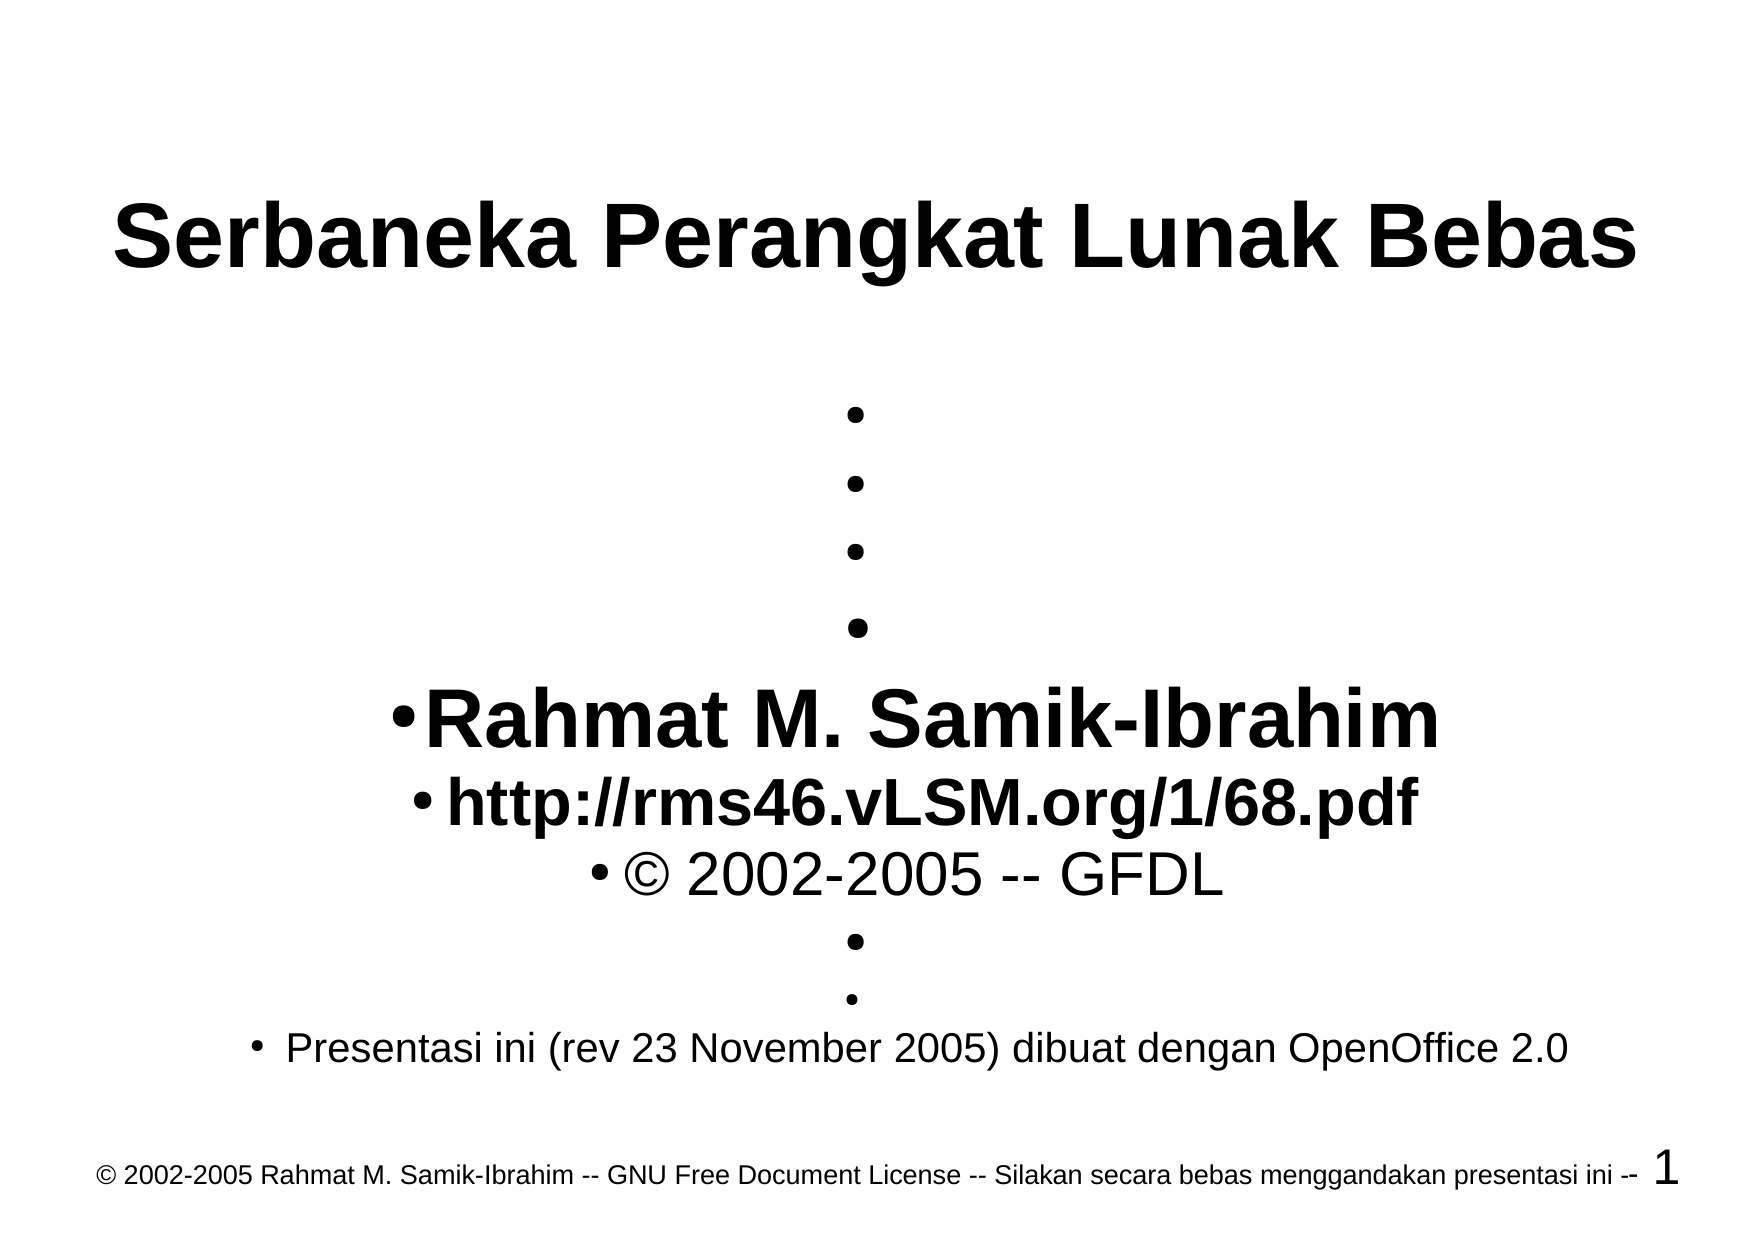

# Serbaneka Perangkat Lunak Bebas
Rahmat M. Samik-Ibrahim
http://rms46.vLSM.org/1/68.pdf
© 2002-2005 -- GFDL
Presentasi ini (rev 23 November 2005) dibuat dengan OpenOffice 2.0